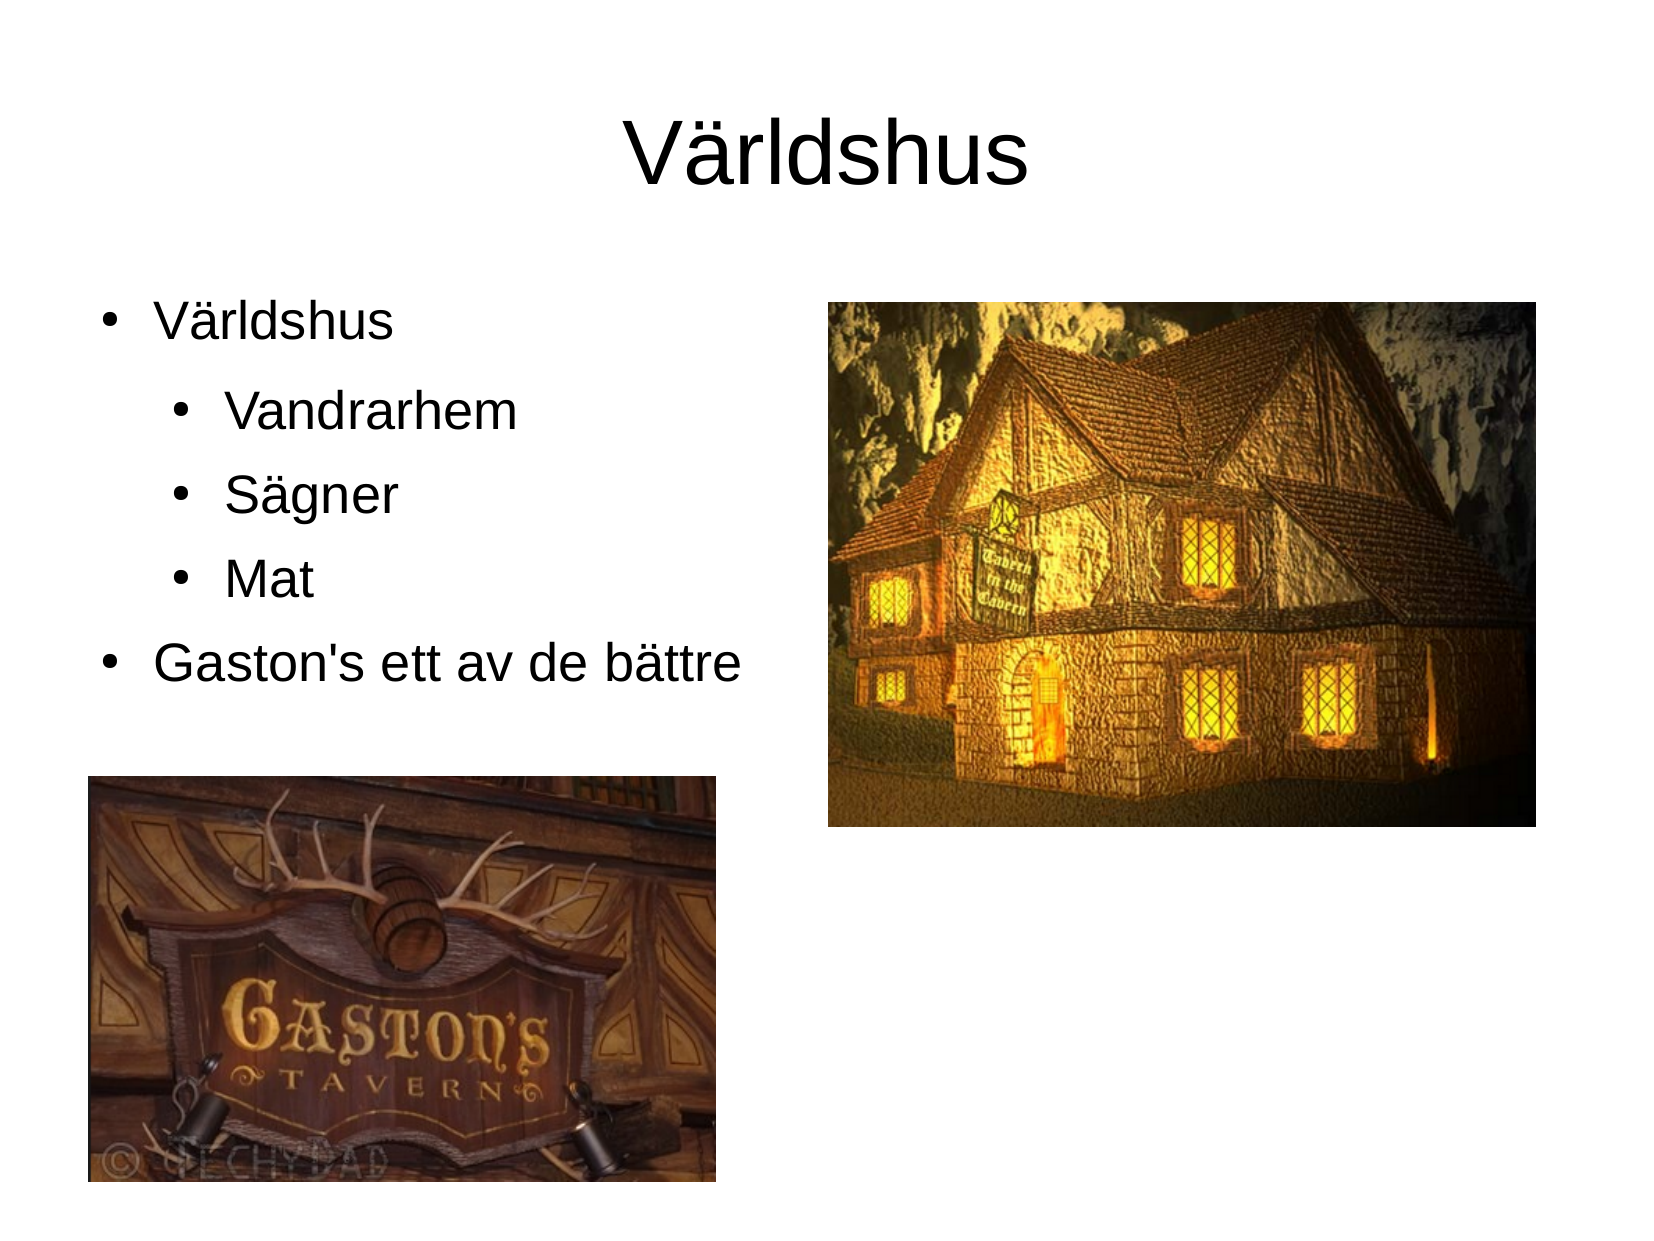

# Världshus
Världshus
Vandrarhem
Sägner
Mat
Gaston's ett av de bättre